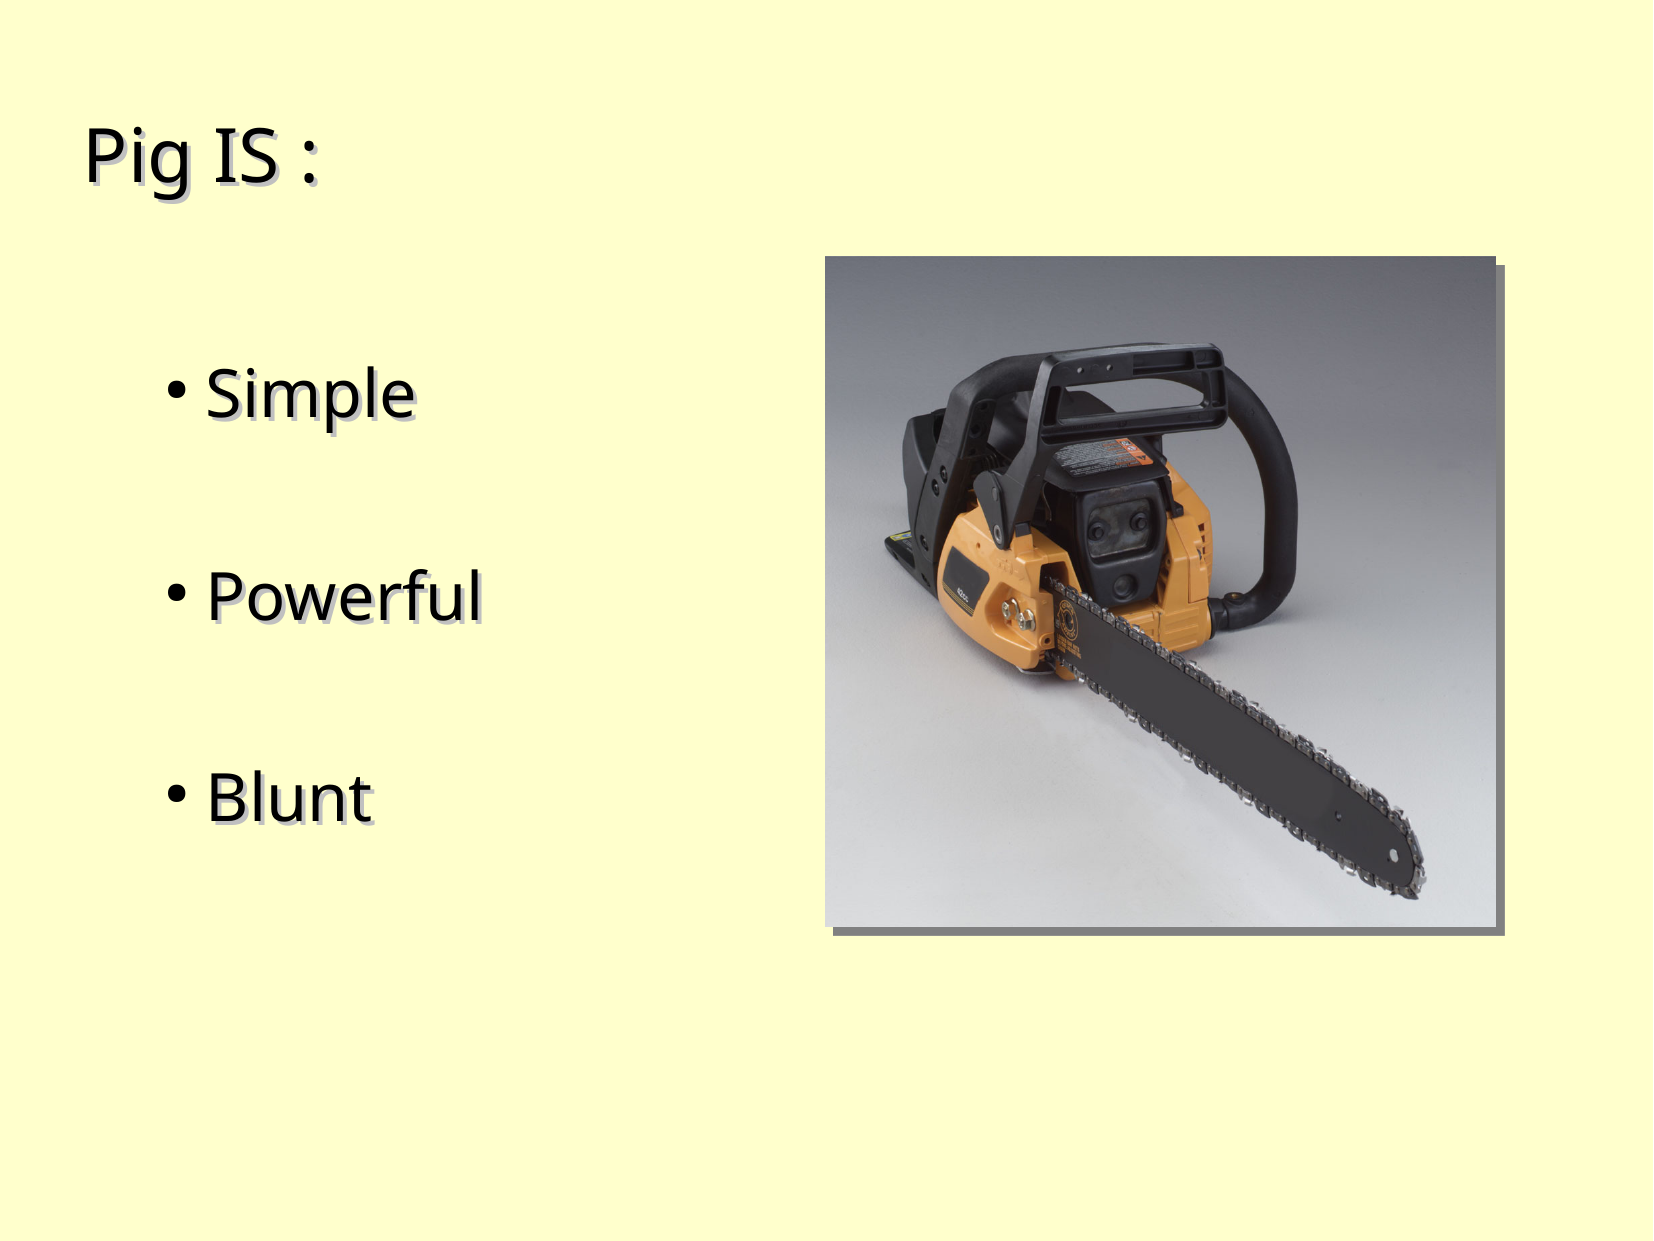

# Pig IS :
 Simple
 Powerful
 Blunt